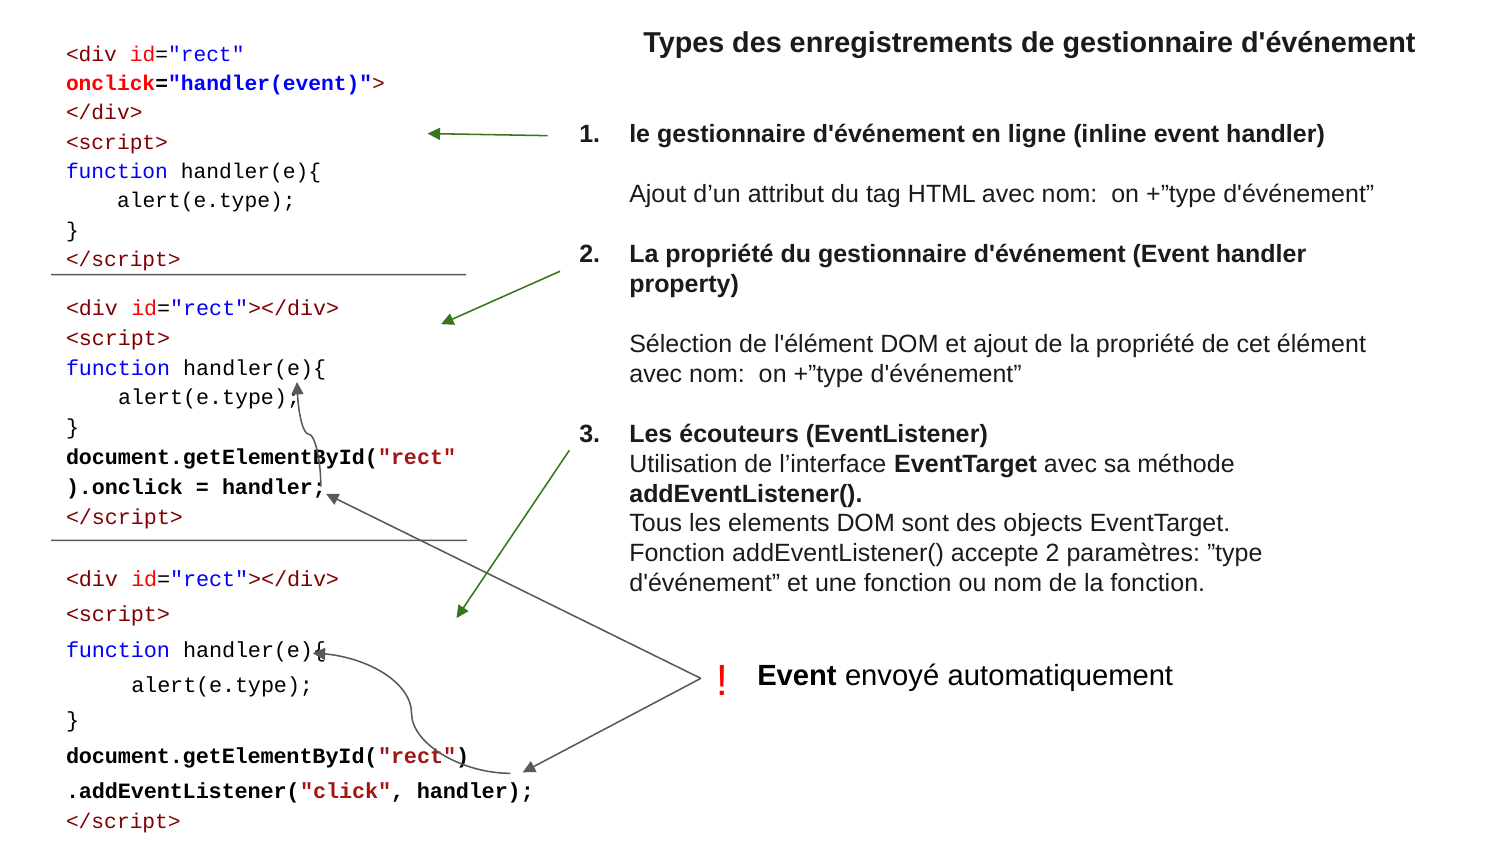

# Types des enregistrements de gestionnaire d'événement
<div id="rect" onclick="handler(event)"></div>
<script>
function handler(e){
 alert(e.type);
}
</script>
le gestionnaire d'événement en ligne (inline event handler)
Ajout d’un attribut du tag HTML avec nom: on +”type d'événement”
La propriété du gestionnaire d'événement (Event handler property)
Sélection de l'élément DOM et ajout de la propriété de cet élément avec nom: on +”type d'événement”
Les écouteurs (EventListener)
Utilisation de l’interface EventTarget avec sa méthode addEventListener().
Tous les elements DOM sont des objects EventTarget.
Fonction addEventListener() accepte 2 paramètres: ”type d'événement” et une fonction ou nom de la fonction.
<div id="rect"></div>
<script>
function handler(e){
 alert(e.type);
}
document.getElementById("rect").onclick = handler;
</script>
<div id="rect"></div>
<script>
function handler(e){
 alert(e.type);
}
document.getElementById("rect")
.addEventListener("click", handler);
</script>
!
Event envoyé automatiquement